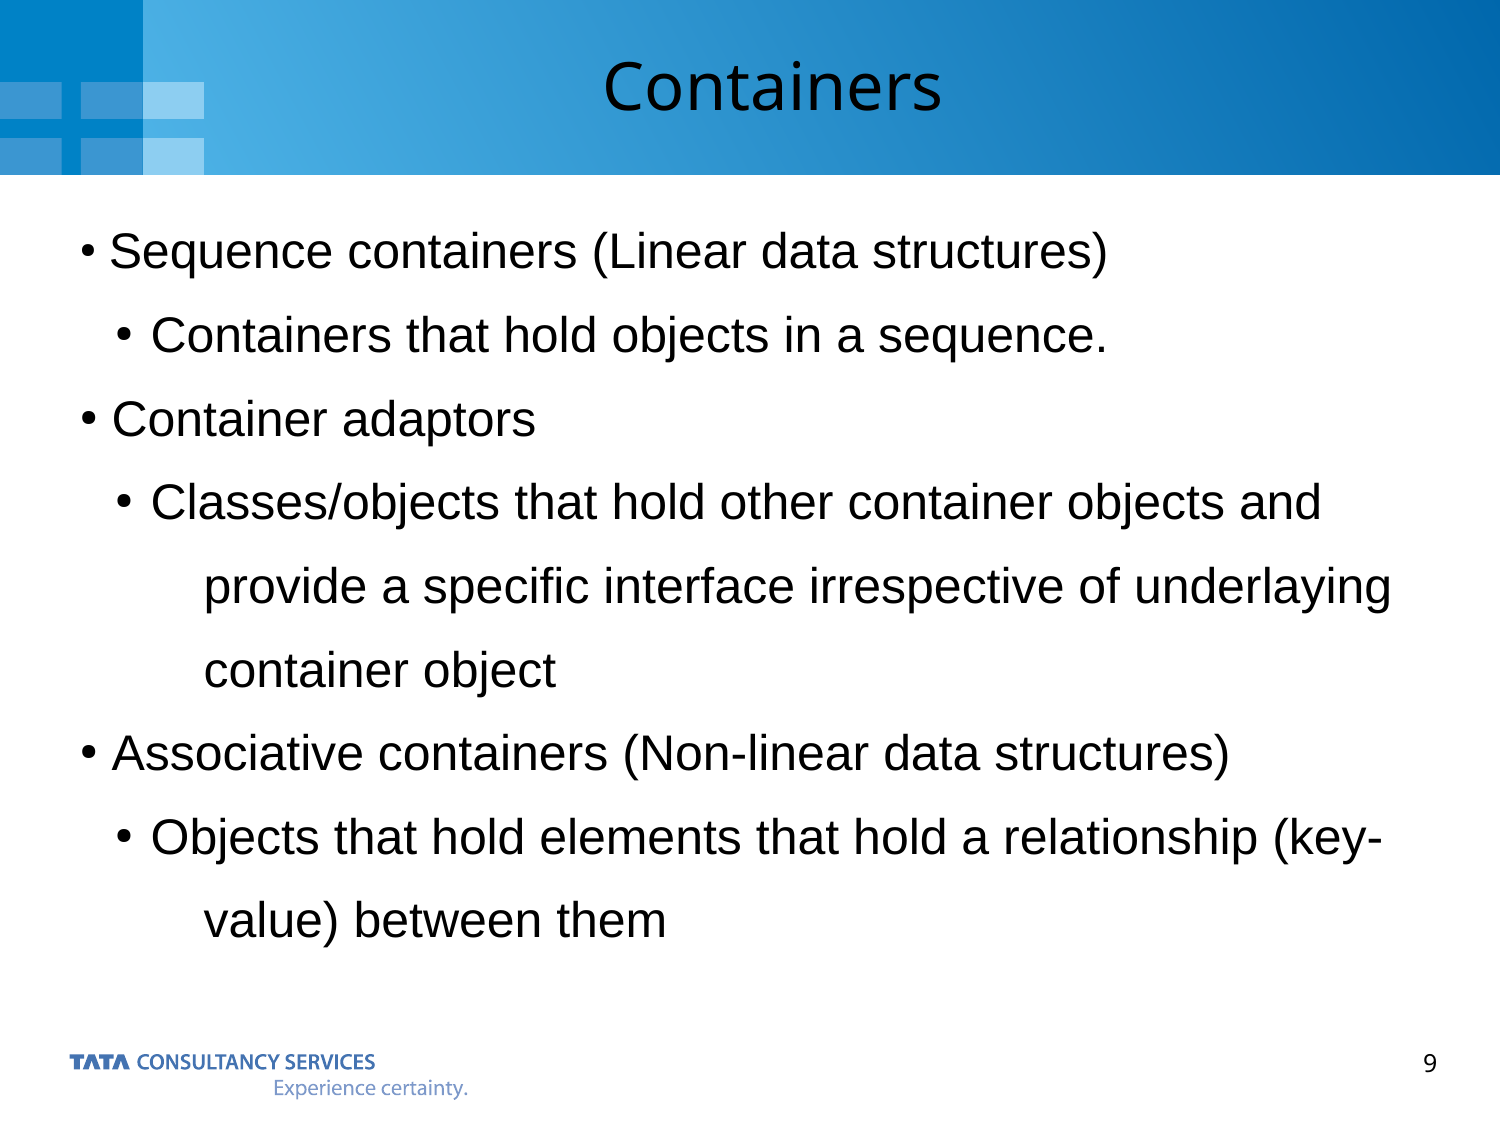

Containers
 Sequence containers (Linear data structures)
Containers that hold objects in a sequence.
 Container adaptors
Classes/objects that hold other container objects and provide a specific interface irrespective of underlaying container object
 Associative containers (Non-linear data structures)
Objects that hold elements that hold a relationship (key-value) between them